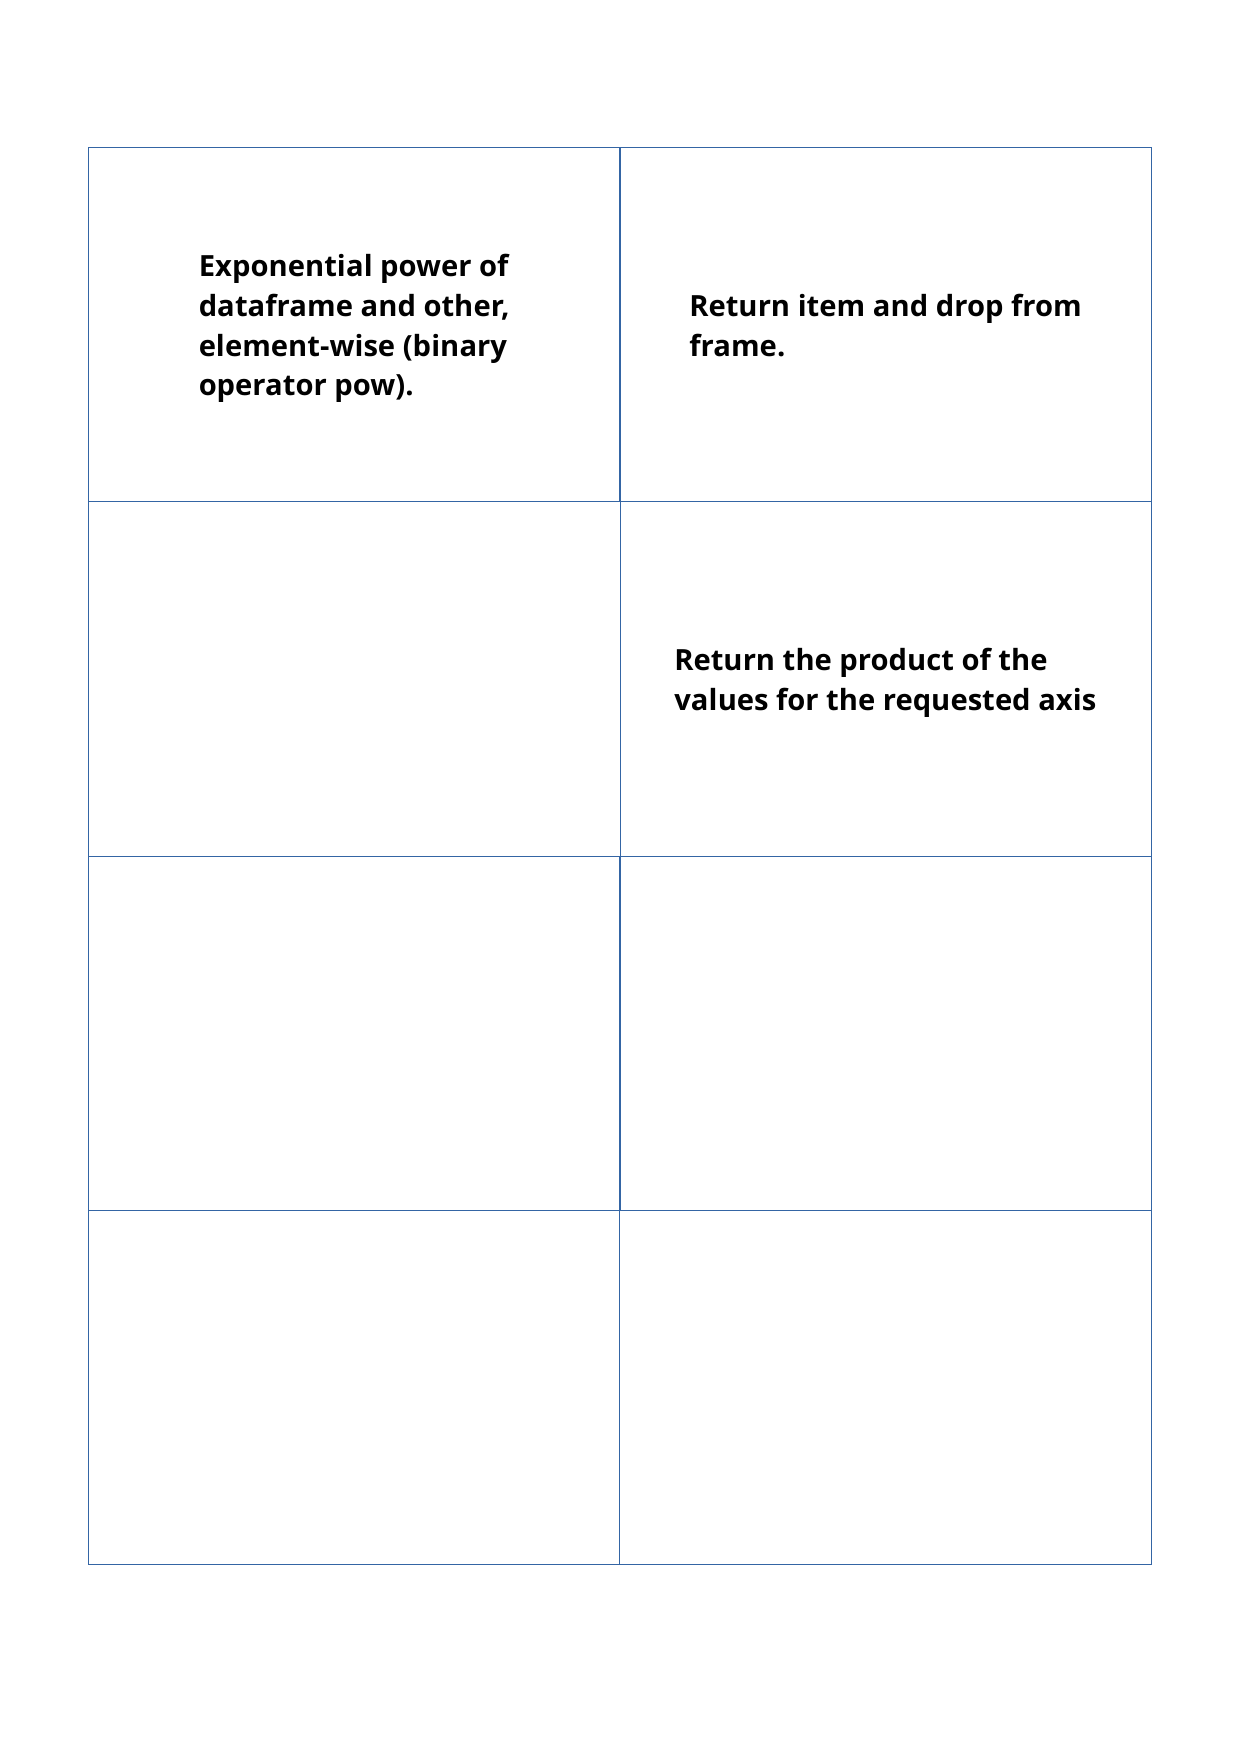

Exponential power of
dataframe and other,
element-wise (binary
operator pow).
Return item and drop from
frame.
Return the product of the
values for the requested axis